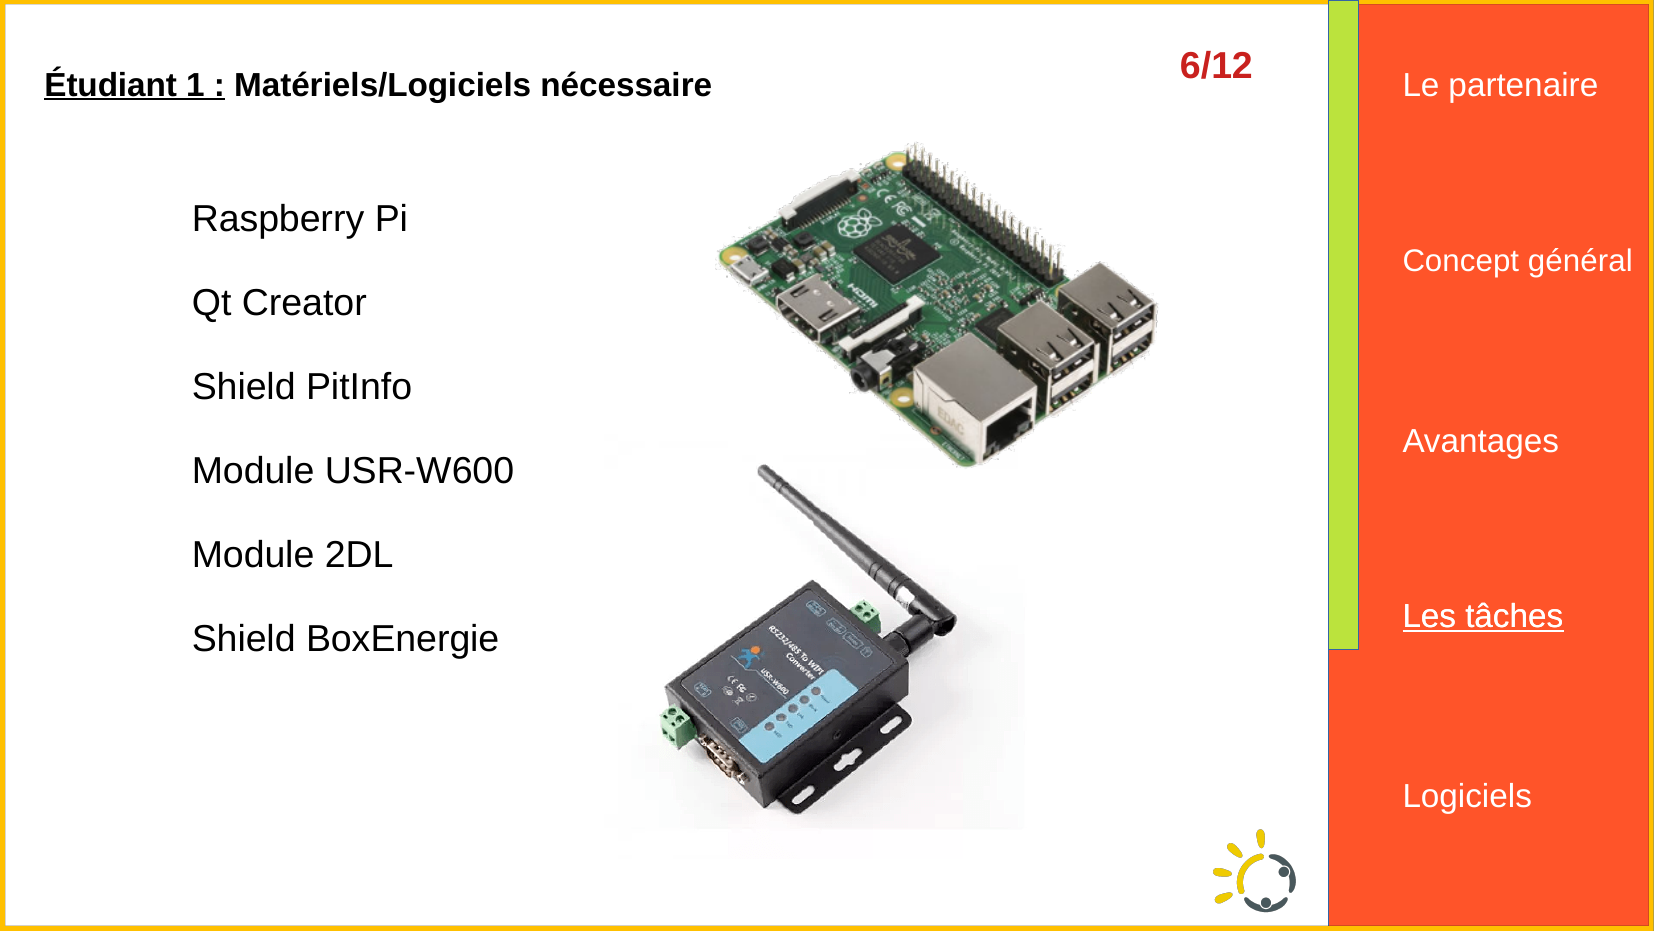

Étudiant 1 : Matériels/Logiciels nécessaire
Raspberry Pi
Qt Creator
Shield PitInfo
Module USR-W600
Module 2DL
Shield BoxEnergie
Concept général
Avantages
Matériels
Les tâches
Les tâches